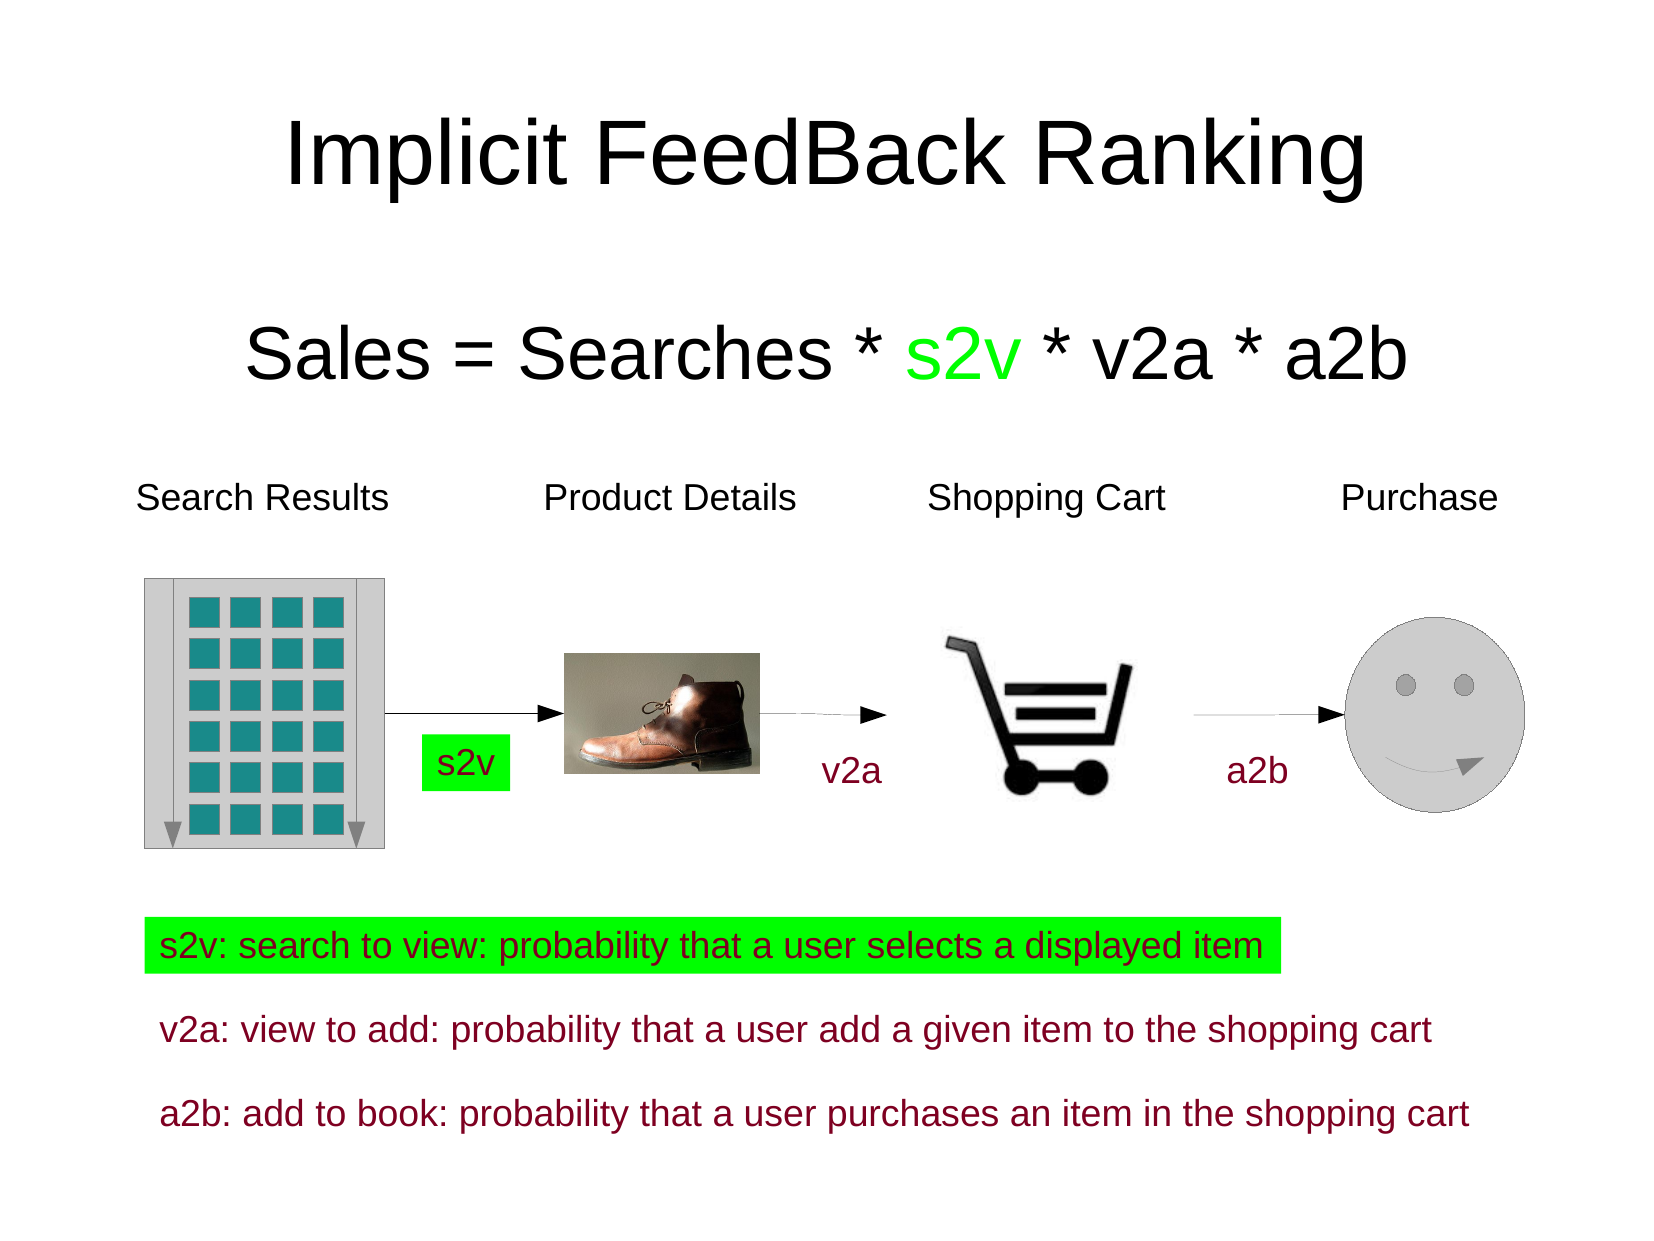

# Implicit FeedBack Ranking
Sales = Searches * s2v * v2a * a2b
Search Results
Product Details
Shopping Cart
Purchase
s2v
v2a
a2b
s2v: search to view: probability that a user selects a displayed item
v2a: view to add: probability that a user add a given item to the shopping cart
a2b: add to book: probability that a user purchases an item in the shopping cart